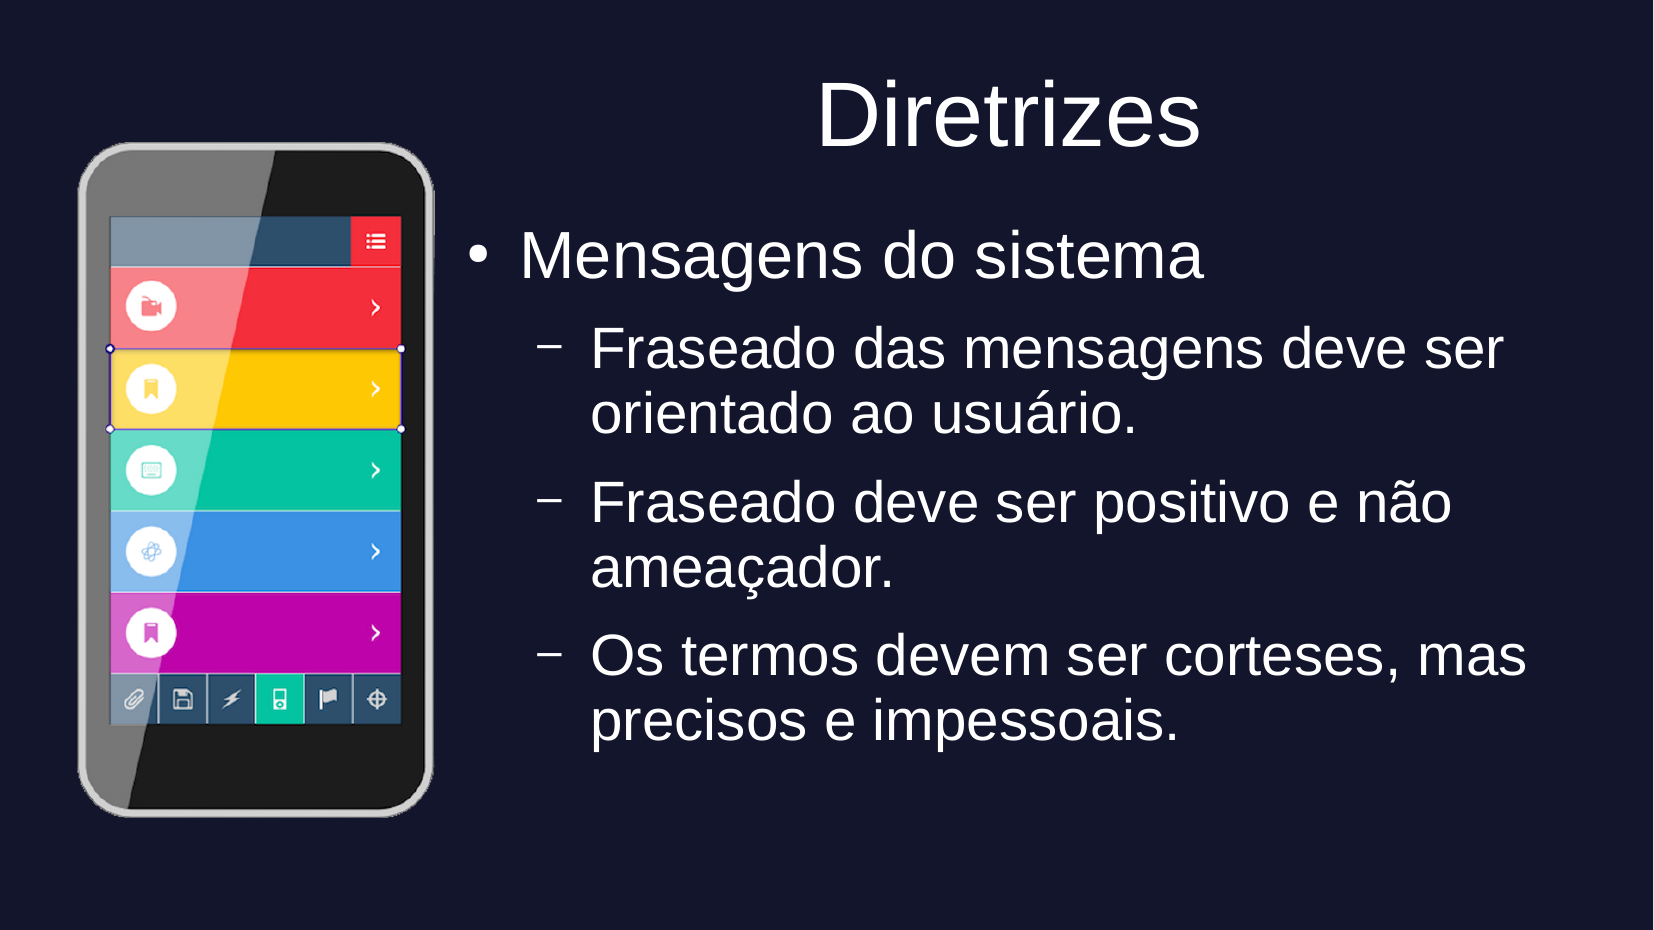

# Diretrizes
Mensagens do sistema
Fraseado das mensagens deve ser orientado ao usuário.
Fraseado deve ser positivo e não ameaçador.
Os termos devem ser corteses, mas precisos e impessoais.